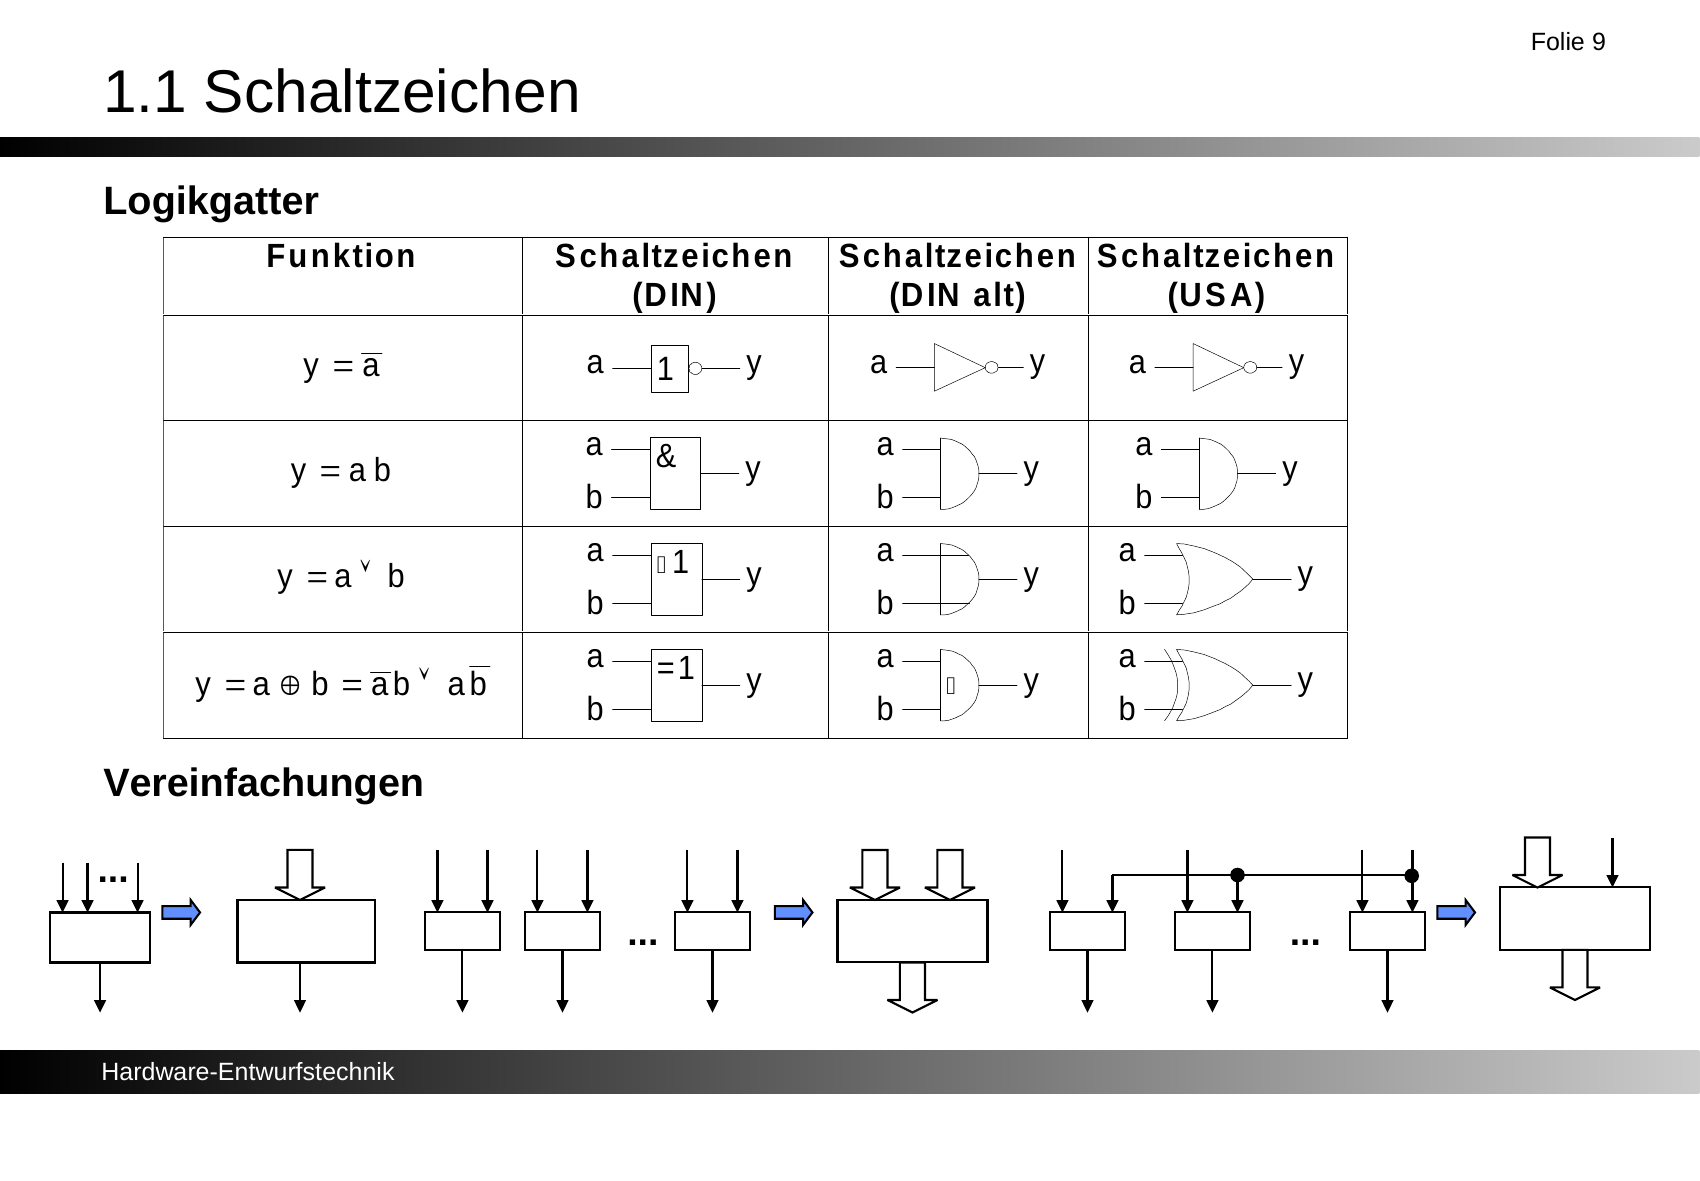

# 1.1 Schaltzeichen
Logikgatter
Vereinfachungen
...
...
...